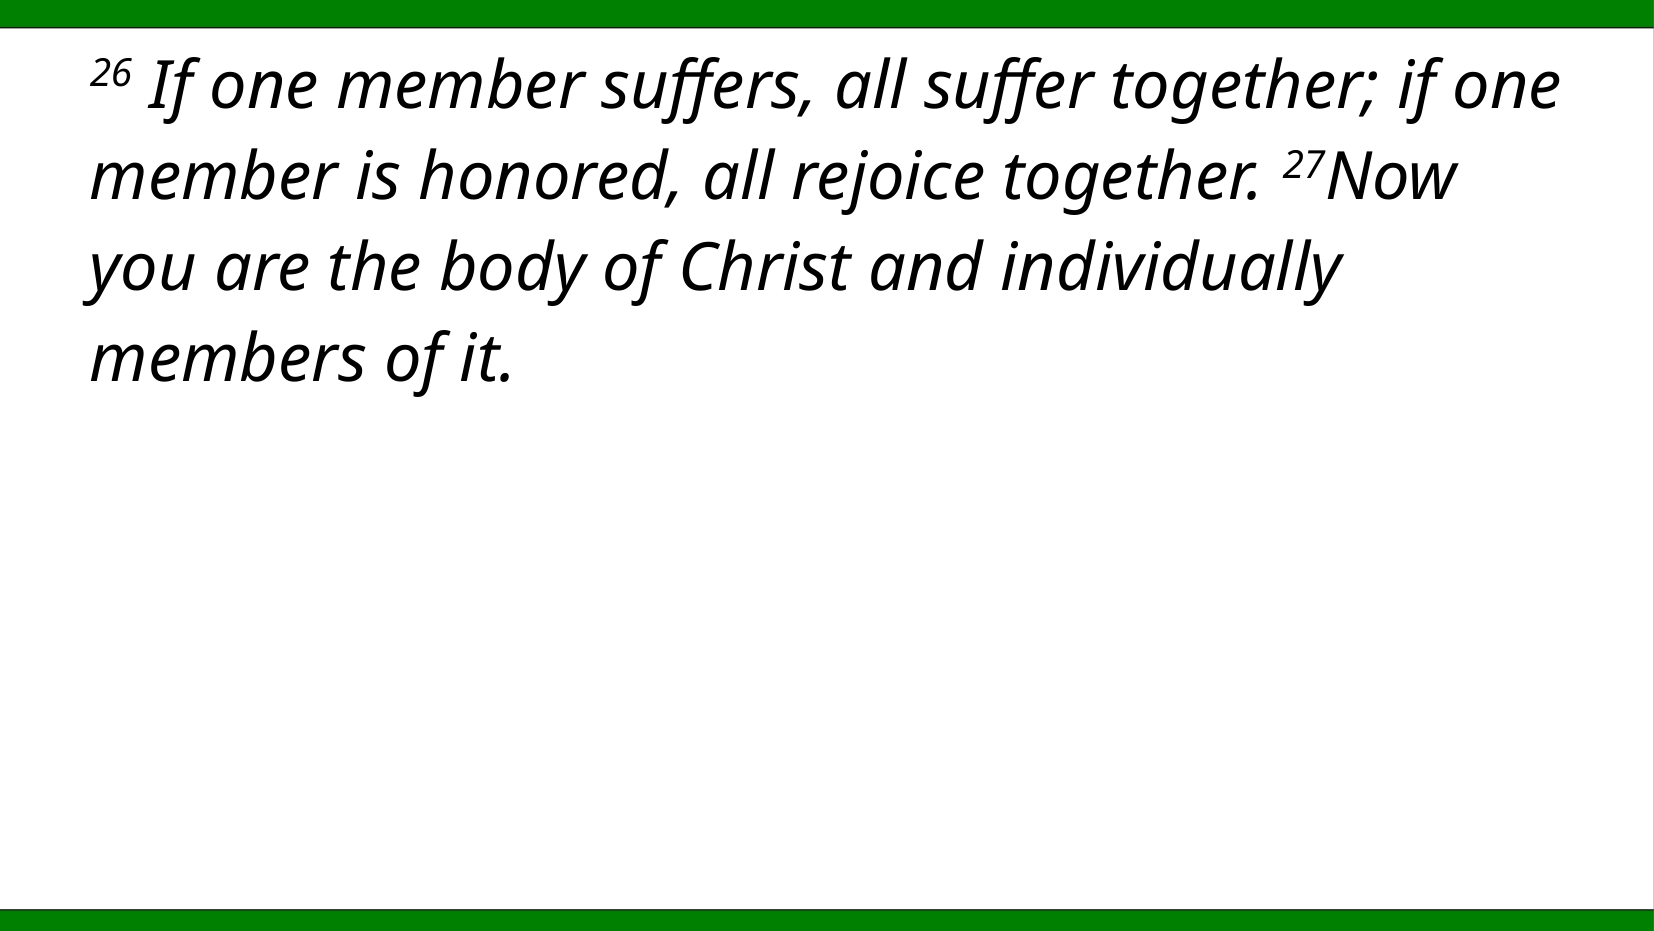

26 If one member suffers, all suffer together; if one member is honored, all rejoice together. 27Now you are the body of Christ and individually members of it.